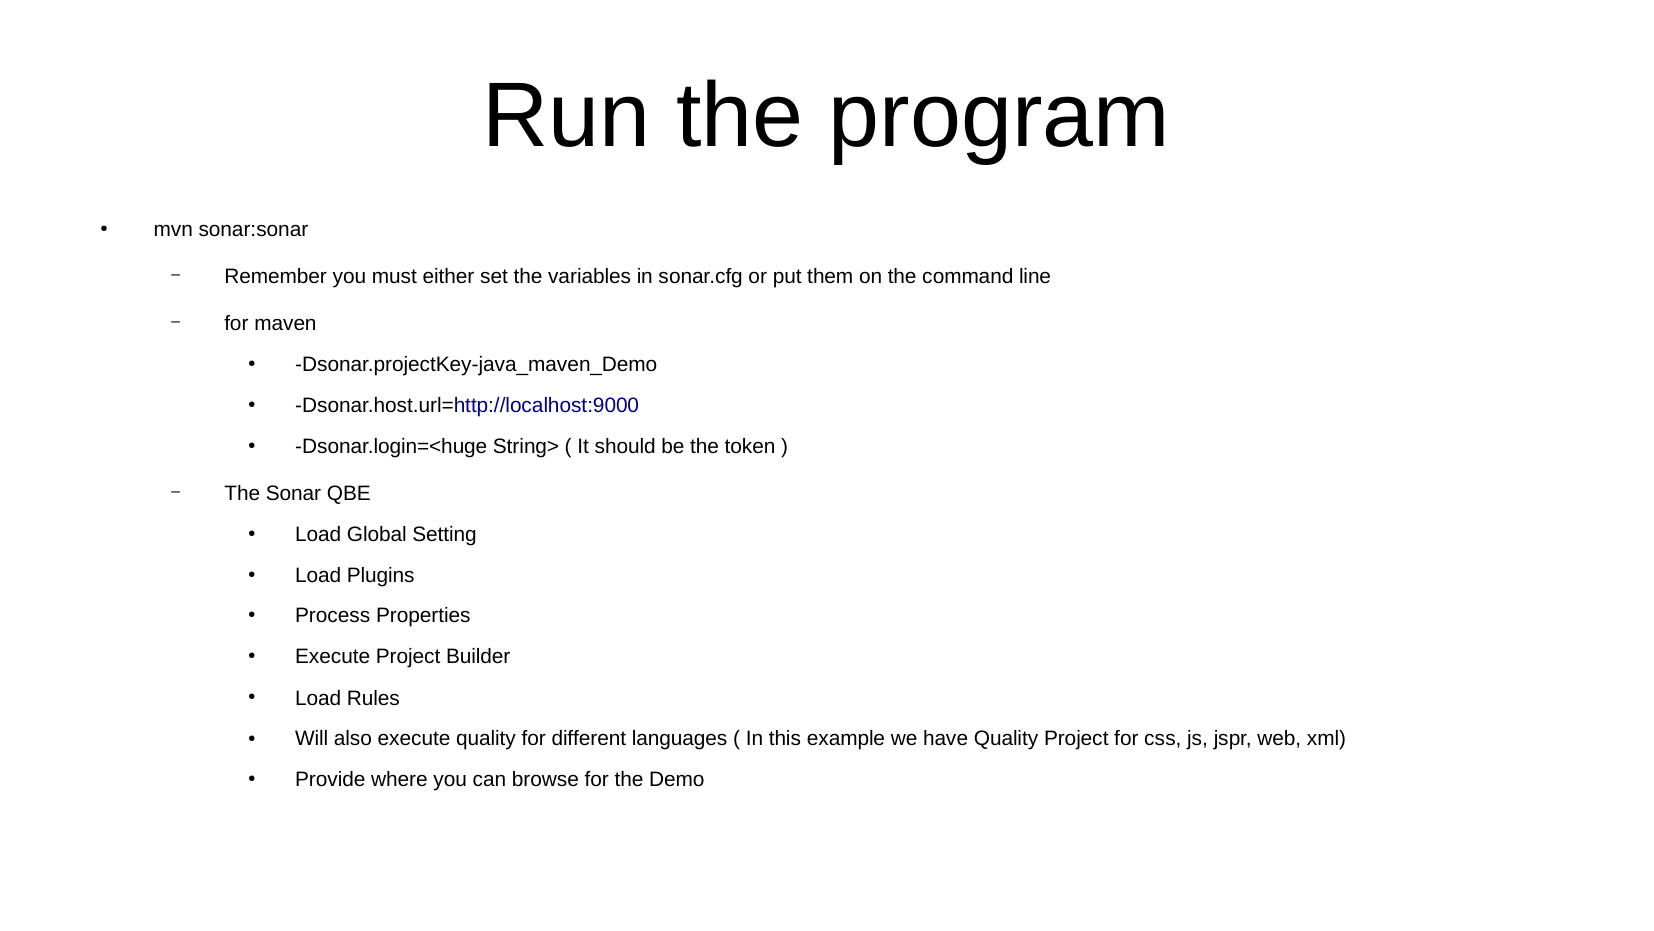

# Run the program
mvn sonar:sonar
Remember you must either set the variables in sonar.cfg or put them on the command line
for maven
-Dsonar.projectKey-java_maven_Demo
-Dsonar.host.url=http://localhost:9000
-Dsonar.login=<huge String> ( It should be the token )
The Sonar QBE
Load Global Setting
Load Plugins
Process Properties
Execute Project Builder
Load Rules
Will also execute quality for different languages ( In this example we have Quality Project for css, js, jspr, web, xml)
Provide where you can browse for the Demo